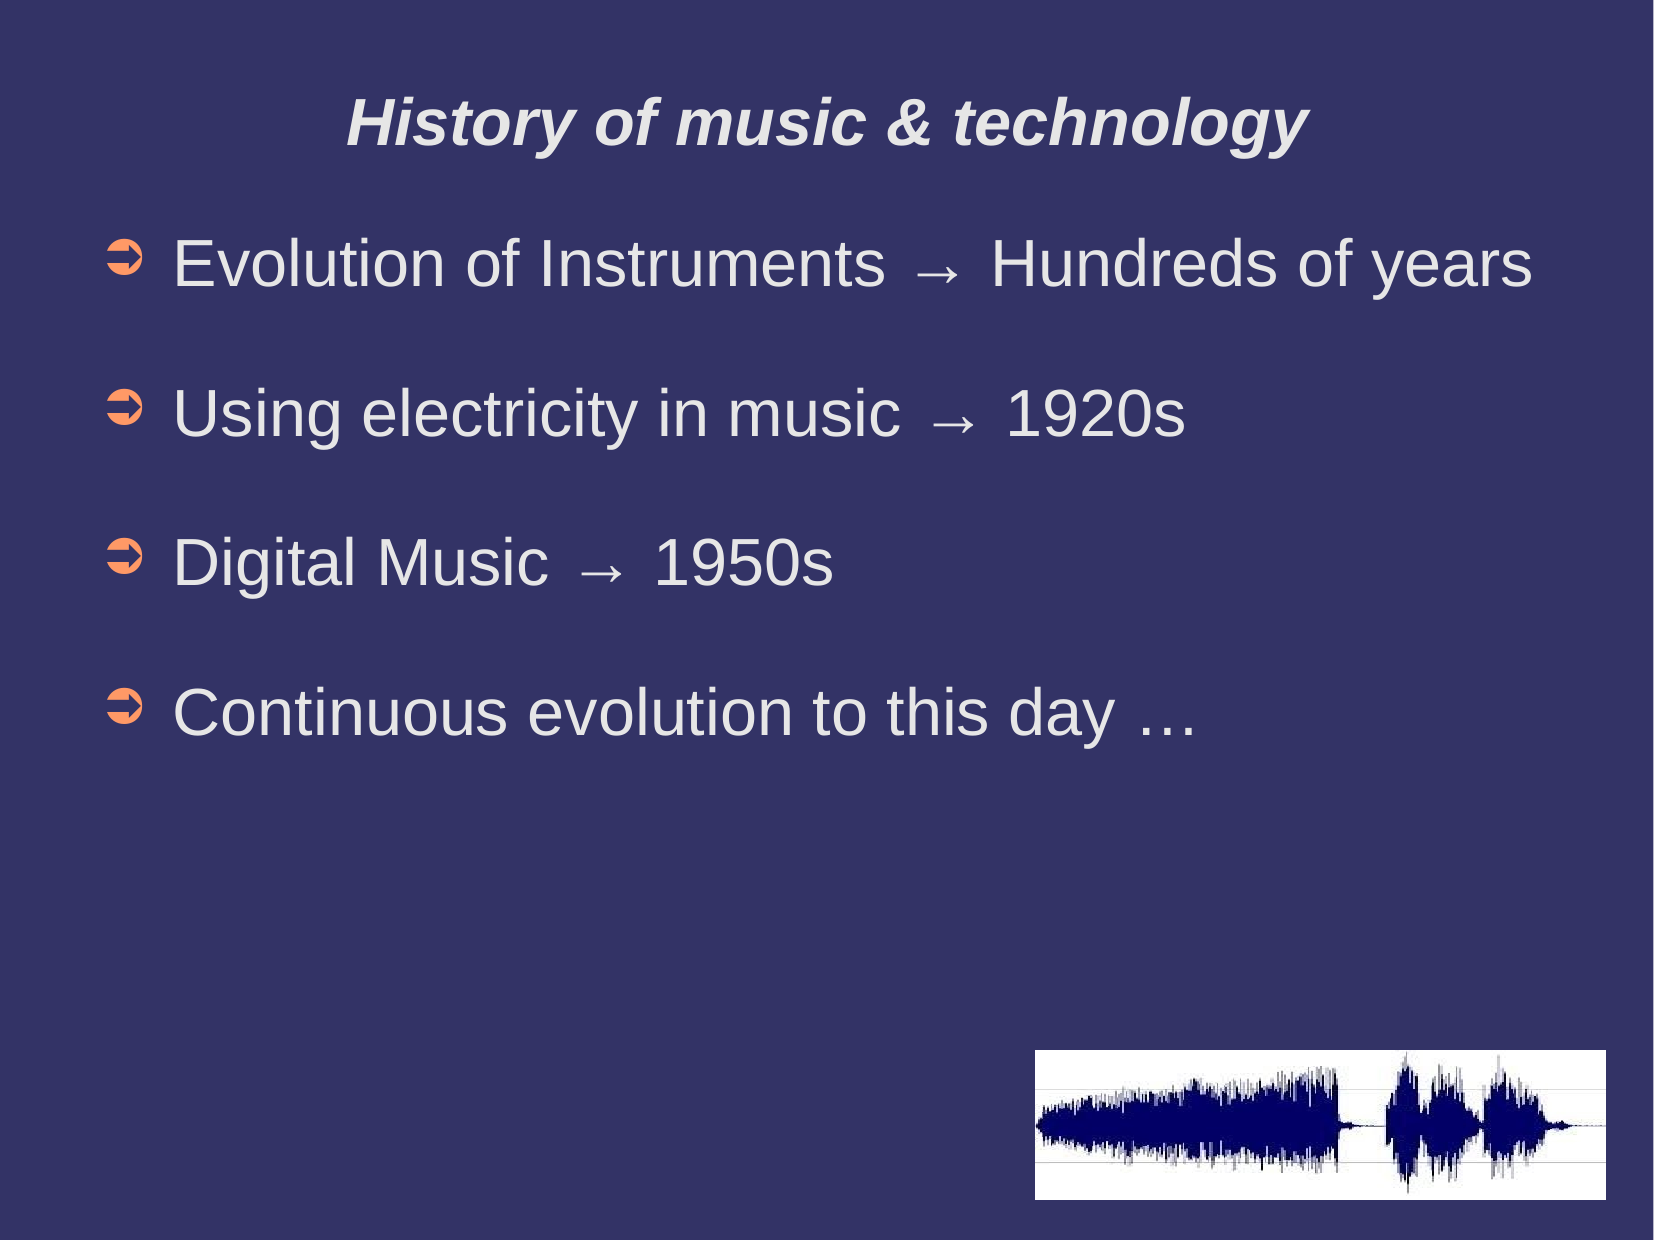

# History of music & technology
Evolution of Instruments → Hundreds of years
Using electricity in music → 1920s
Digital Music → 1950s
Continuous evolution to this day …